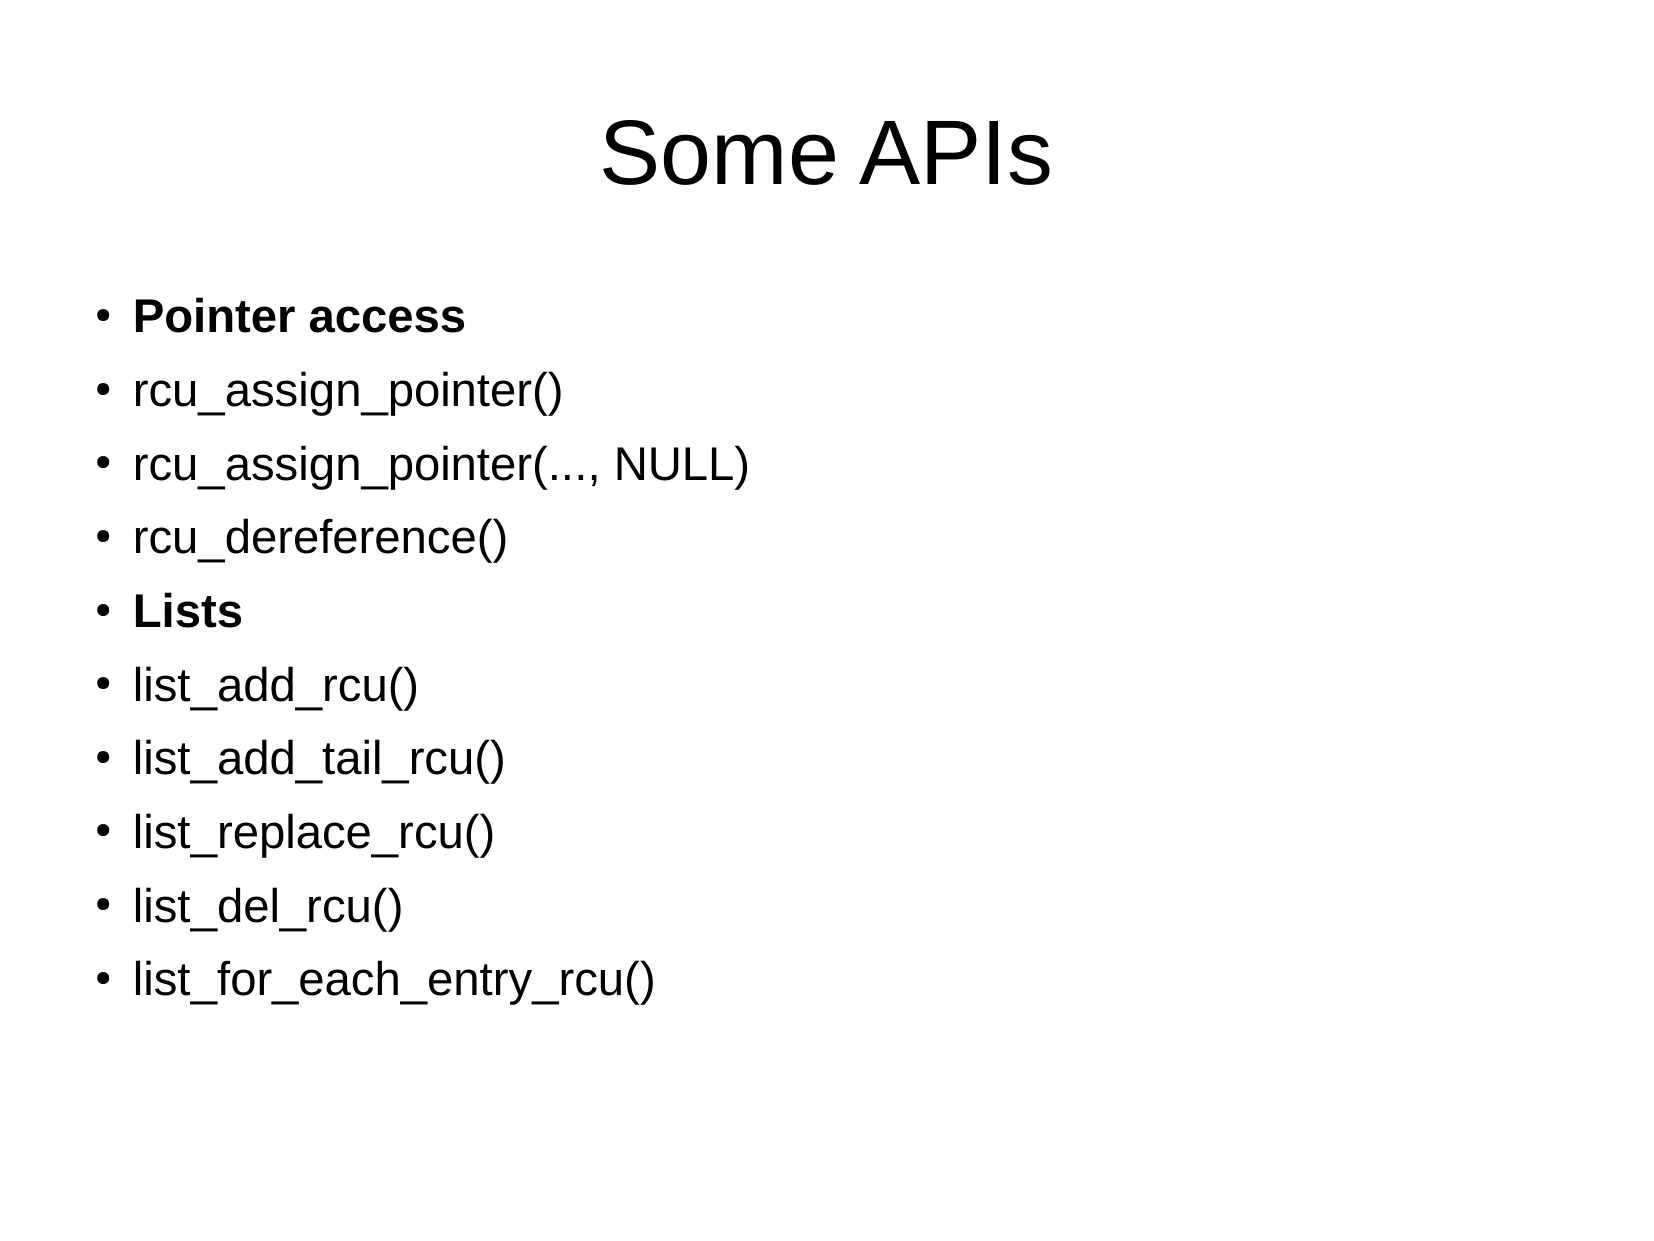

# Some APIs
Pointer access
rcu_assign_pointer()
rcu_assign_pointer(..., NULL)
rcu_dereference()
Lists
list_add_rcu()
list_add_tail_rcu()
list_replace_rcu()
list_del_rcu()
list_for_each_entry_rcu()